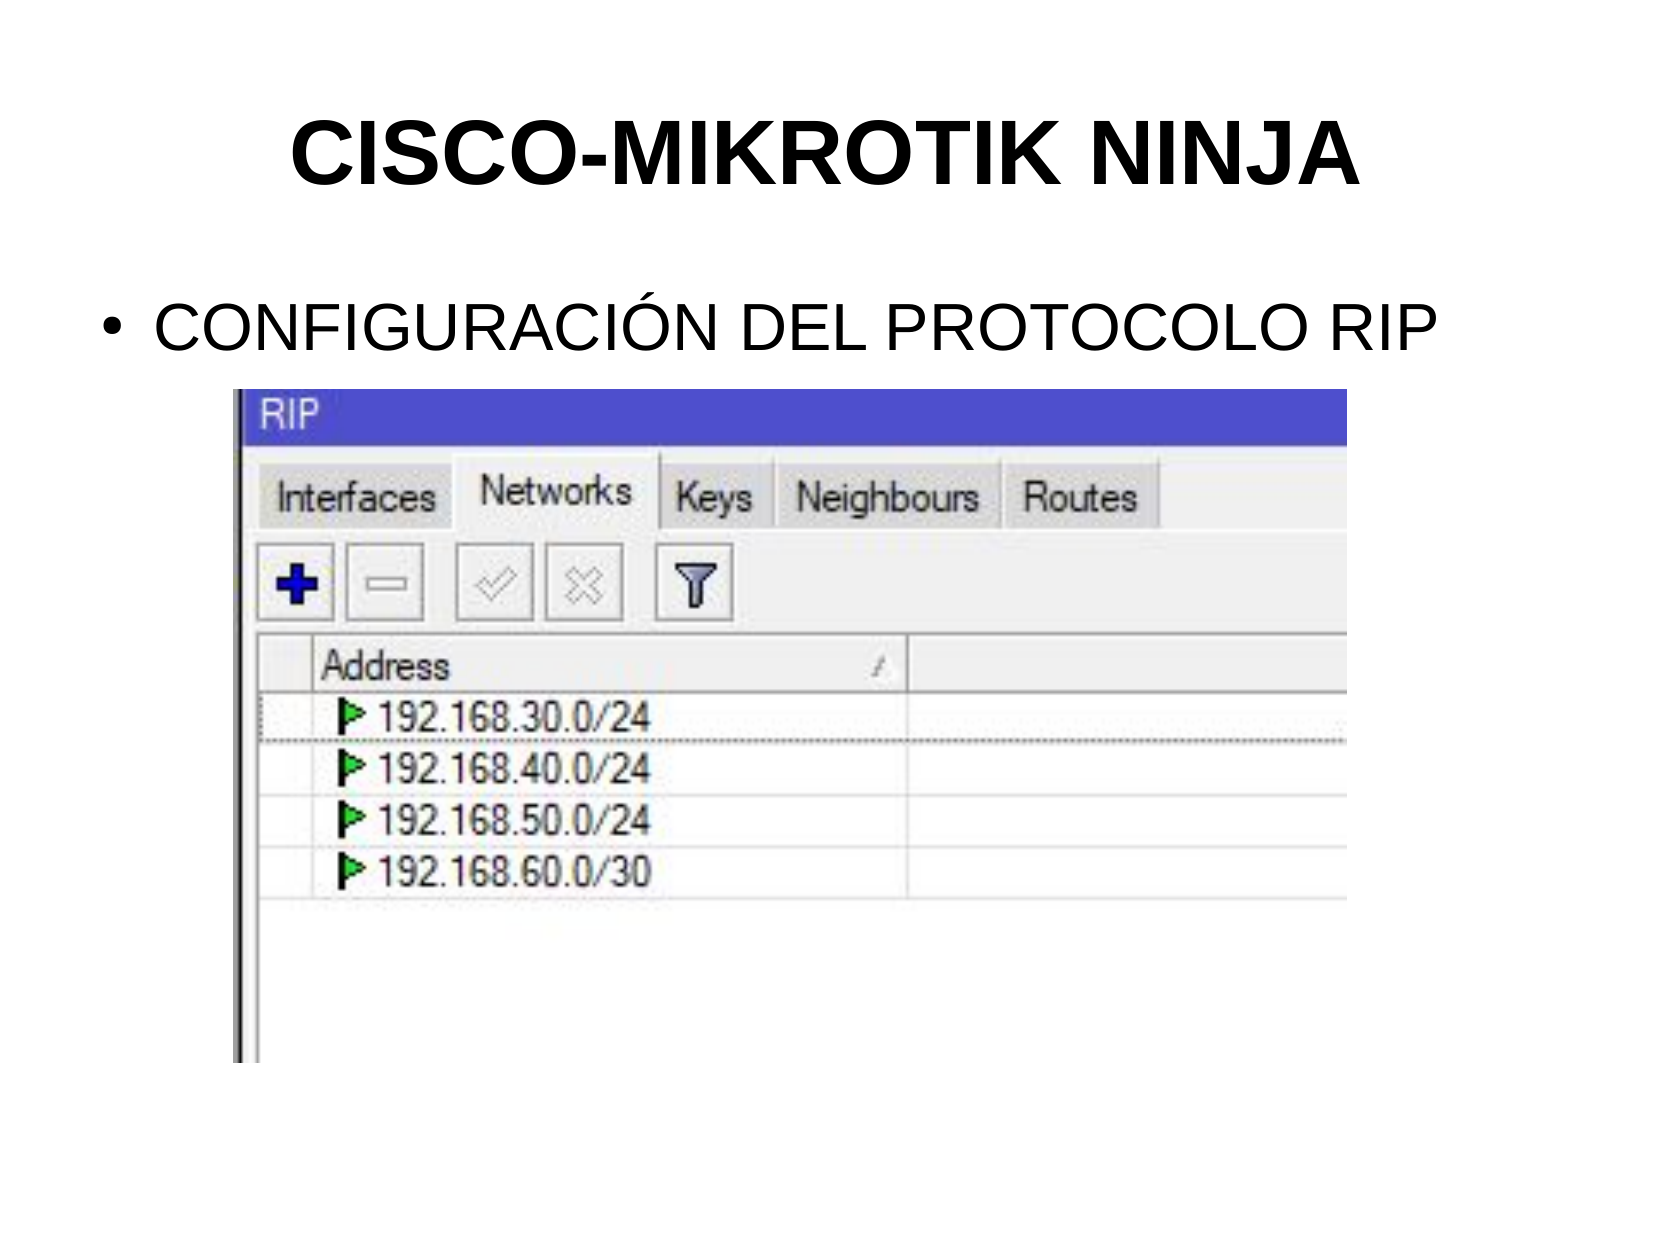

# CISCO-MIKROTIK NINJA
CONFIGURACIÓN DEL PROTOCOLO RIP